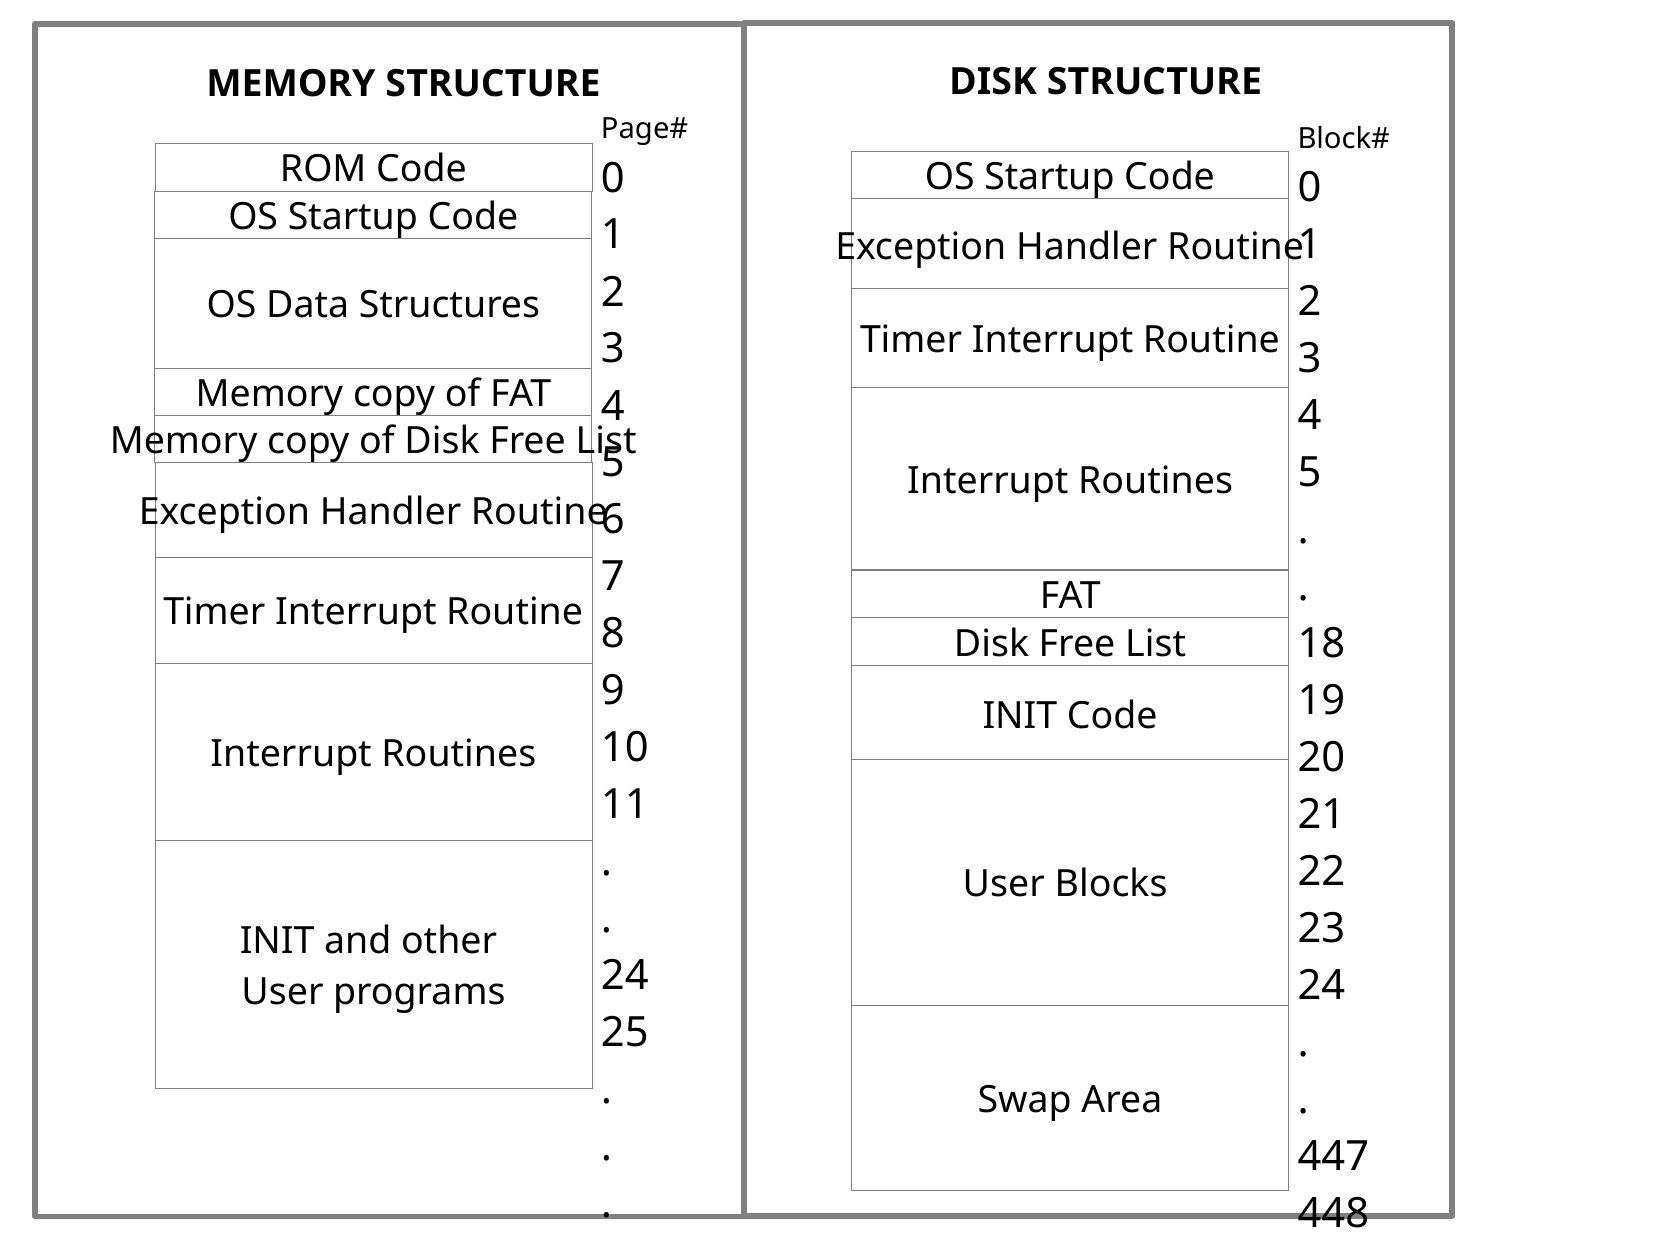

DISK STRUCTURE
MEMORY STRUCTURE
Page#
0
1
2
3
4
5
6
7
8
9
10
11
.
.
24
25
.
.
.
63
Block#
0
1
2
3
4
5
.
.
18
19
20
21
22
23
24
.
.
447
448
.
.
512
ROM Code
OS Startup Code
OS Startup Code
Exception Handler Routine
OS Data Structures
Timer Interrupt Routine
Memory copy of FAT
Interrupt Routines
Memory copy of Disk Free List
Exception Handler Routine
Timer Interrupt Routine
FAT
Disk Free List
Interrupt Routines
INIT Code
User Blocks
INIT and other
User programs
Swap Area